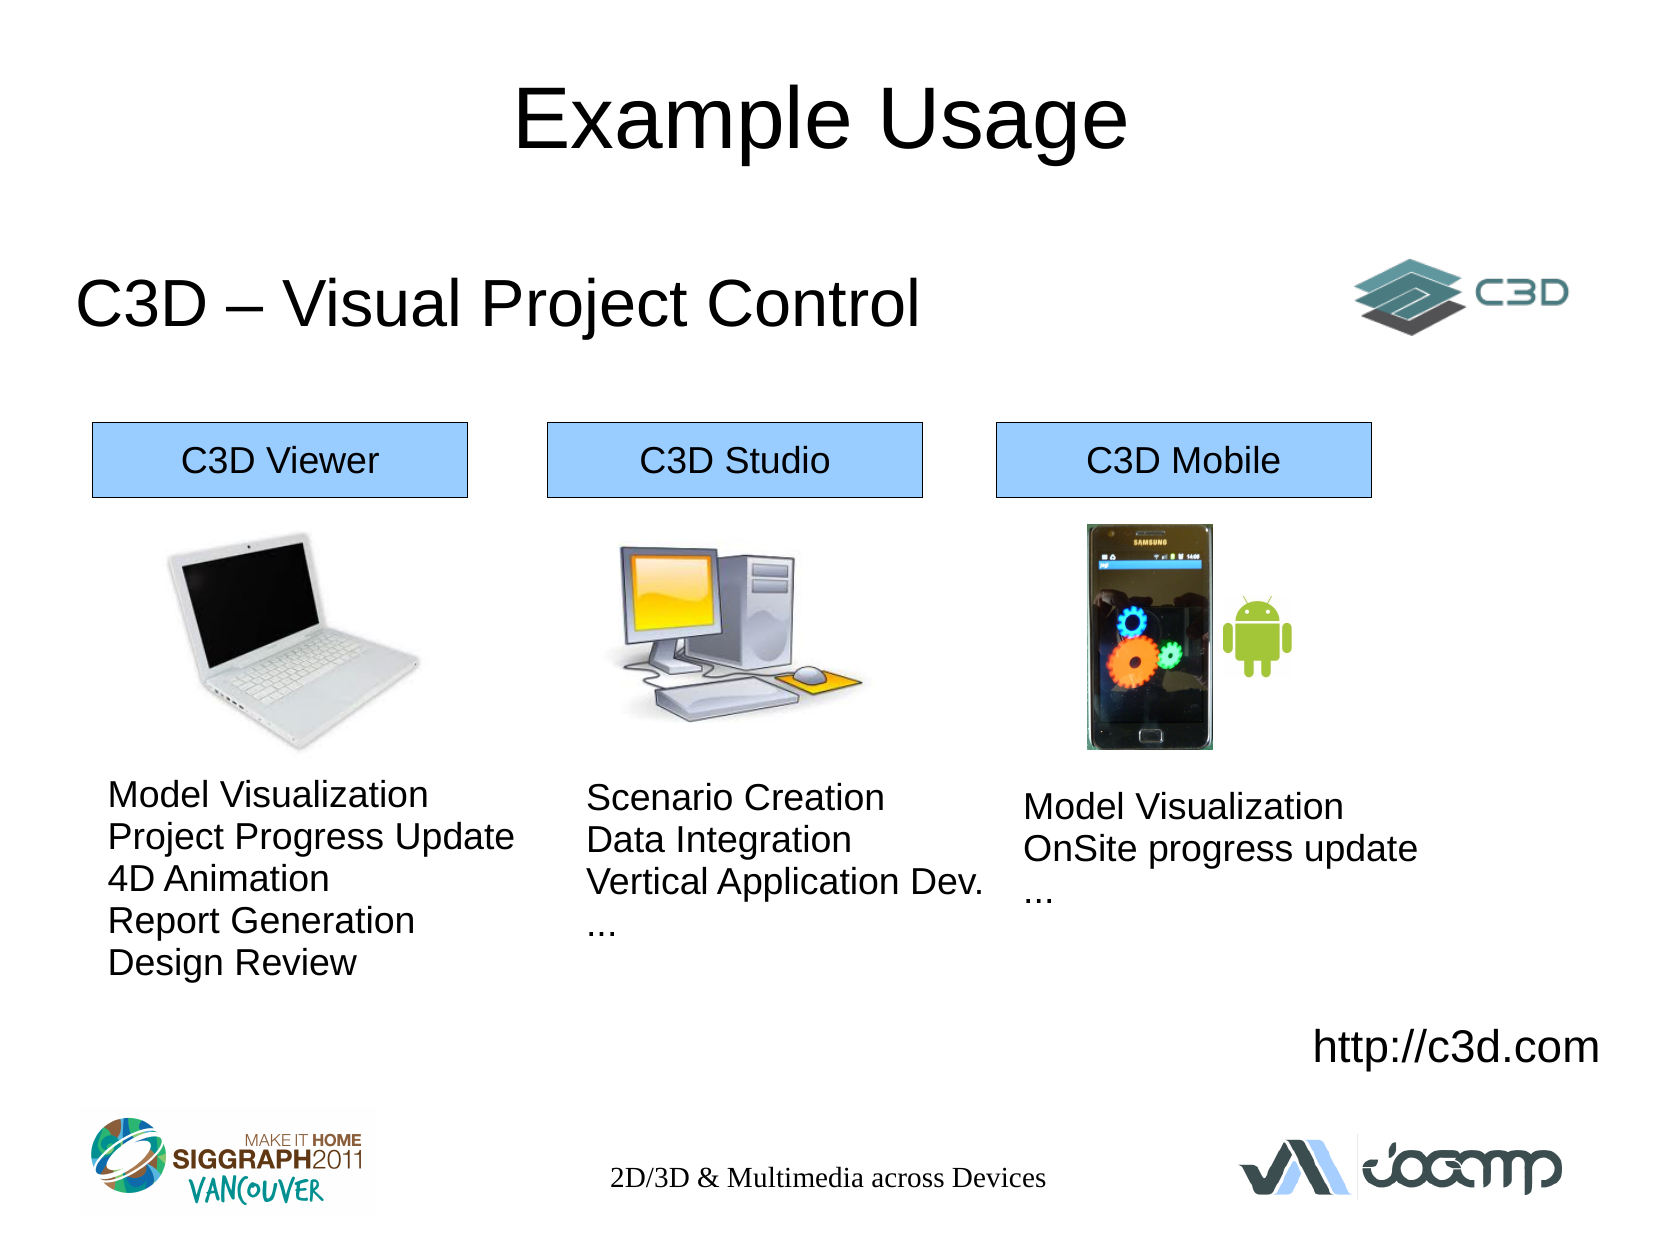

# Example Usage
C3D – Visual Project Control
C3D Viewer
C3D Studio
C3D Mobile
Model Visualization
OnSite progress update
...
Scenario Creation
Data Integration
Vertical Application Dev.
...
Model Visualization
Project Progress Update
4D Animation
Report Generation
Design Review
http://c3d.com
2D/3D & Multimedia across Devices